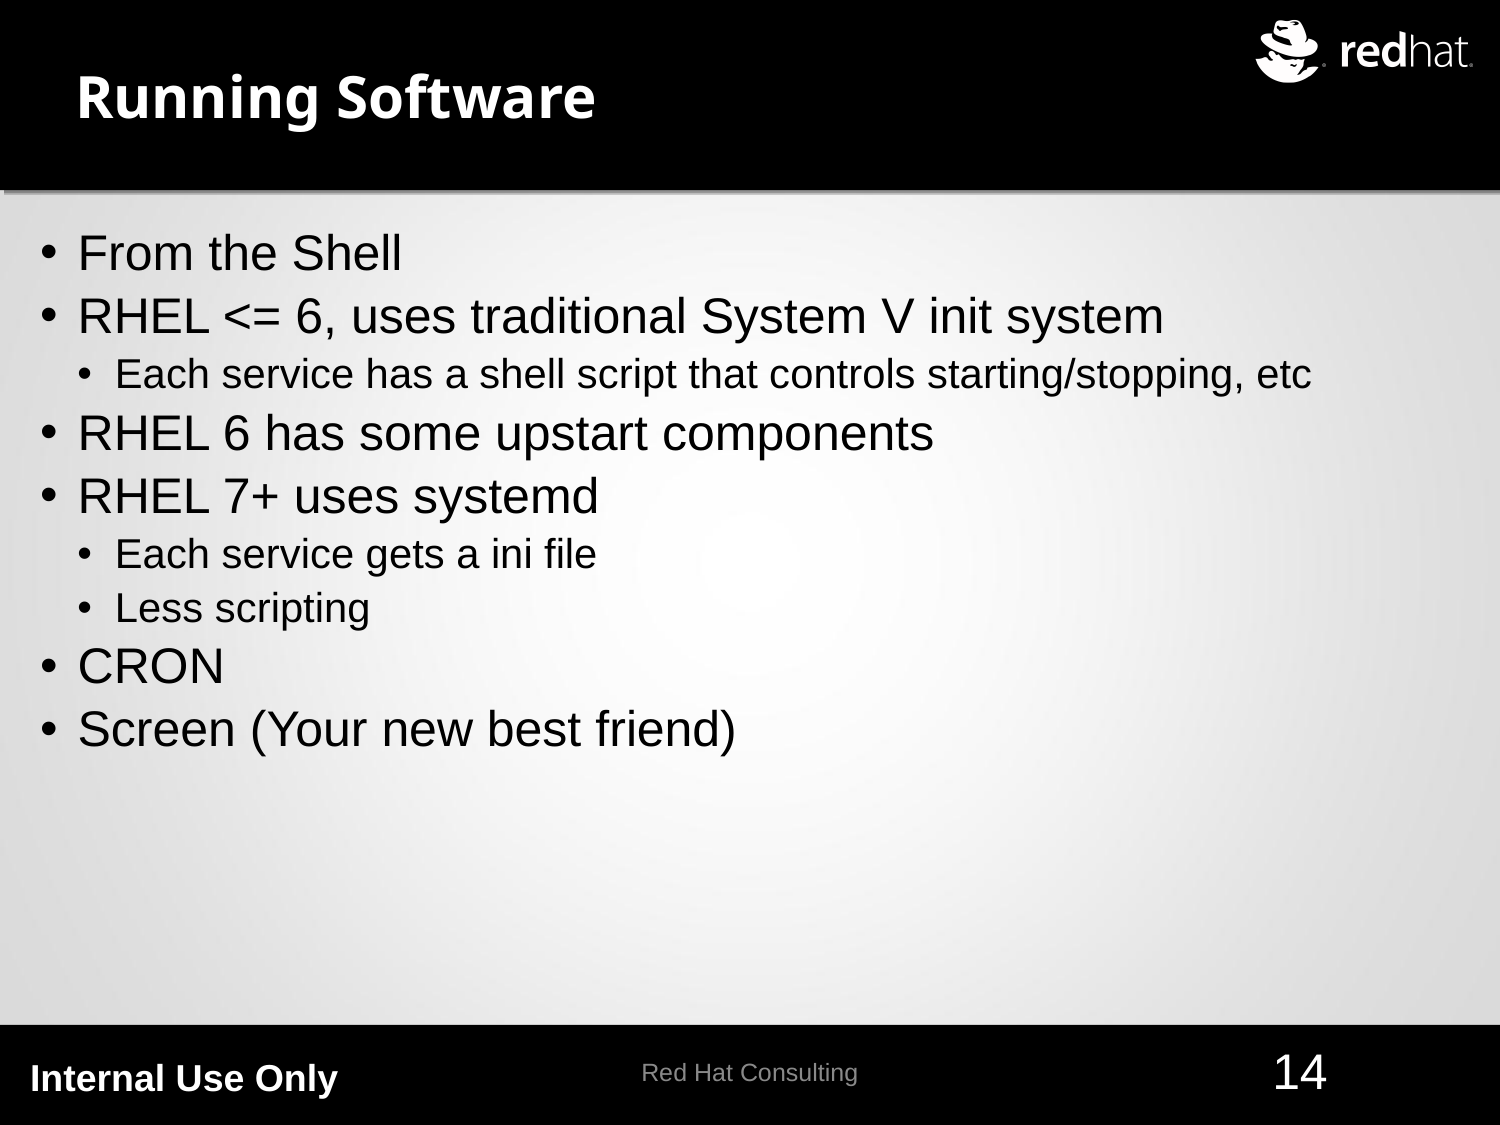

# Running Software
From the Shell
RHEL <= 6, uses traditional System V init system
Each service has a shell script that controls starting/stopping, etc
RHEL 6 has some upstart components
RHEL 7+ uses systemd
Each service gets a ini file
Less scripting
CRON
Screen (Your new best friend)
Red Hat Consulting